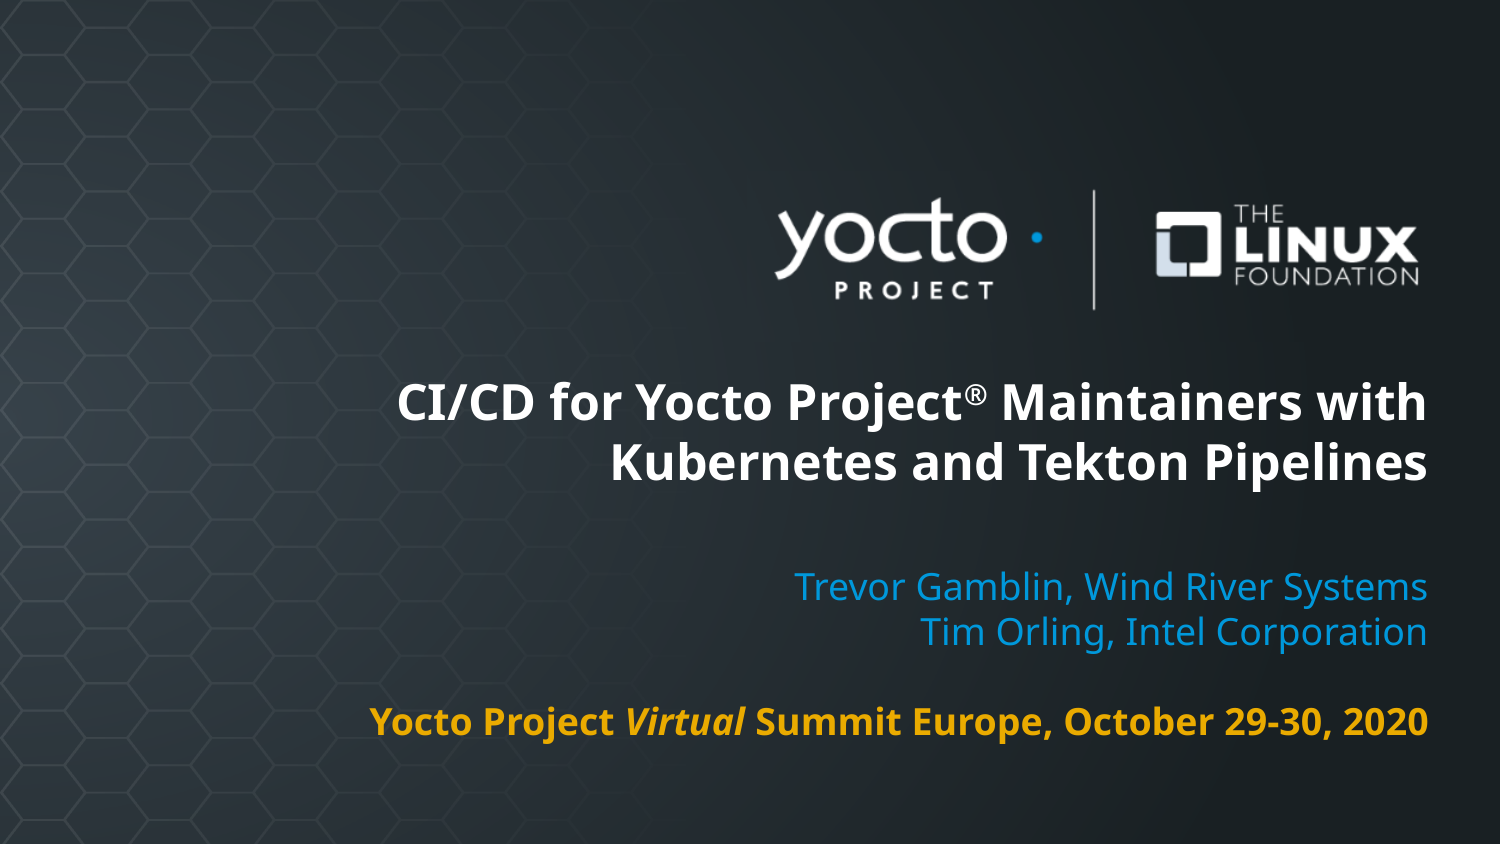

# CI/CD for Yocto Project® Maintainers with Kubernetes and Tekton Pipelines
Trevor Gamblin, Wind River Systems
Tim Orling, Intel Corporation
Yocto Project Virtual Summit Europe, October 29-30, 2020